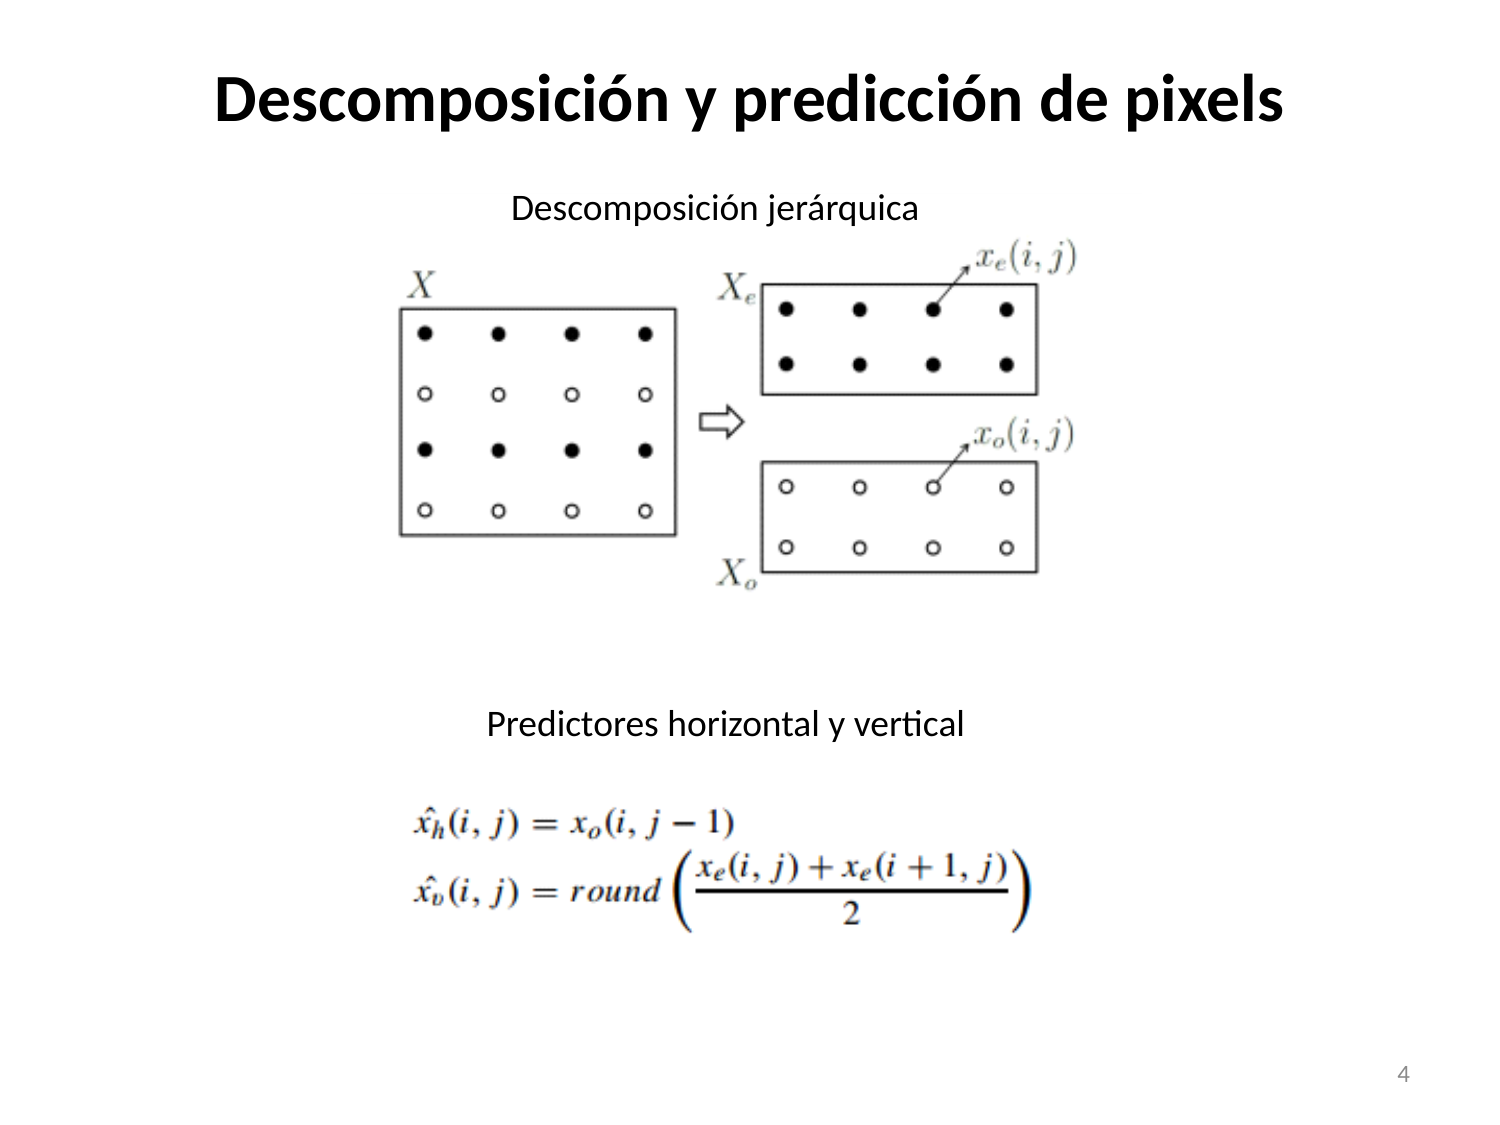

# Descomposición y predicción de pixels
Descomposición jerárquica
Predictores horizontal y vertical